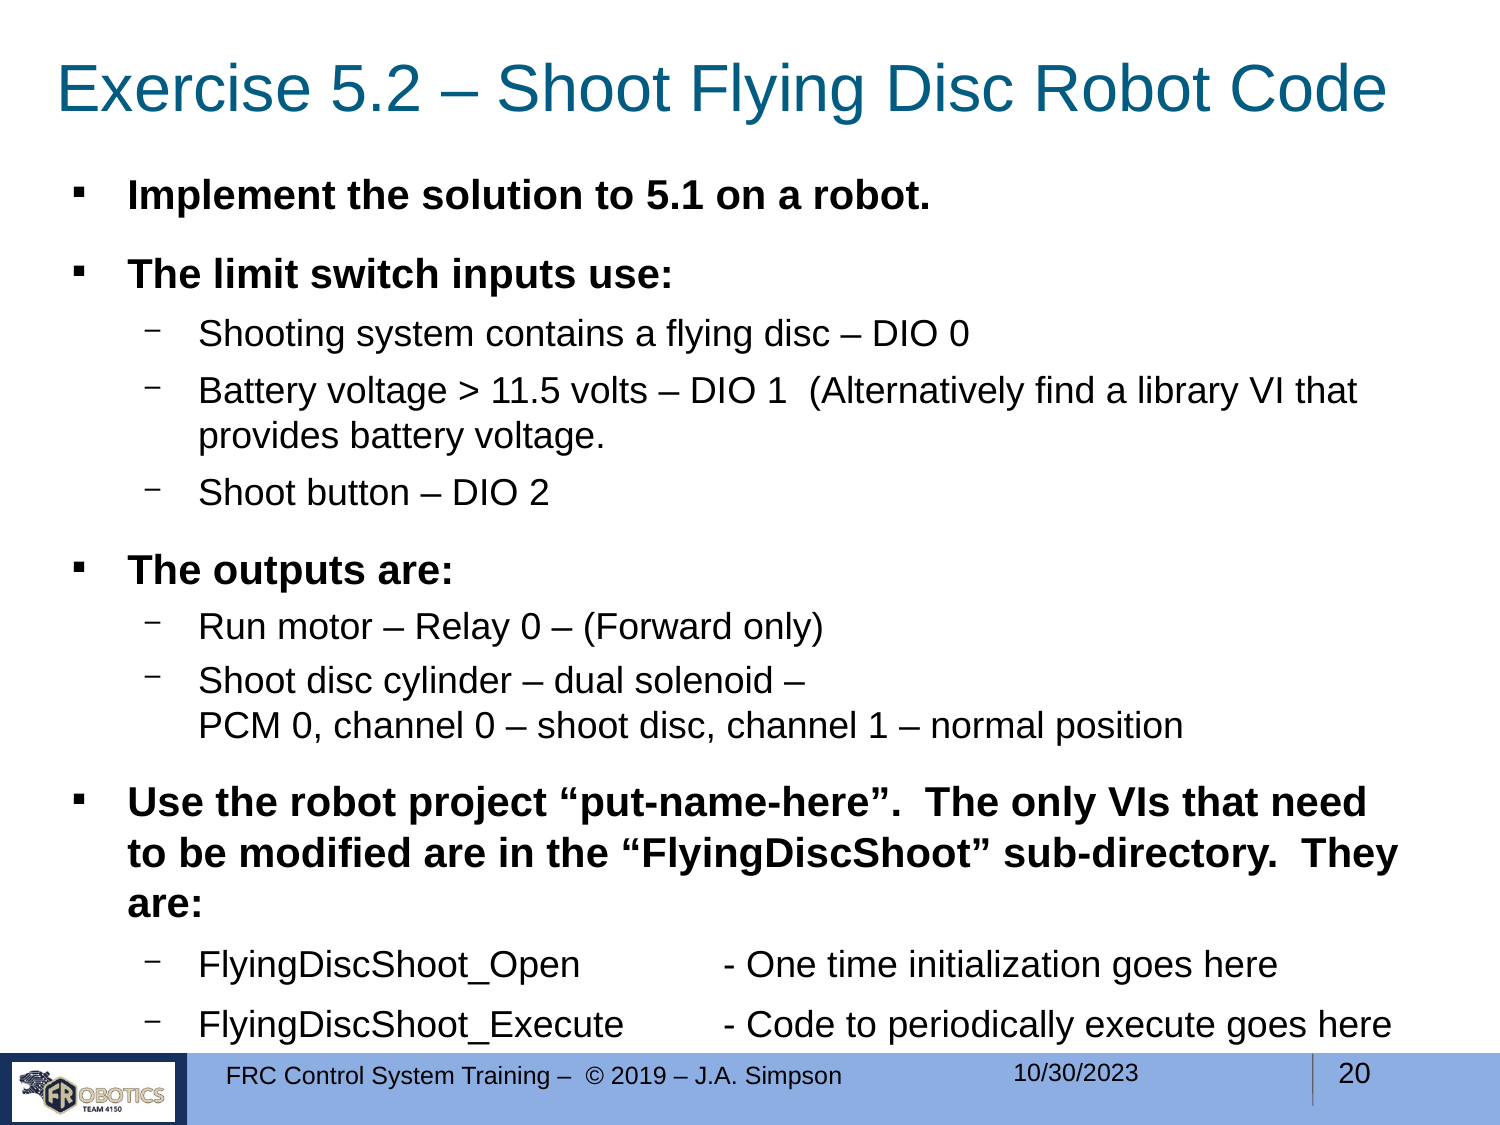

Exercise 5.2 – Shoot Flying Disc Robot Code
Implement the solution to 5.1 on a robot.
The limit switch inputs use:
Shooting system contains a flying disc – DIO 0
Battery voltage > 11.5 volts – DIO 1 (Alternatively find a library VI that provides battery voltage.
Shoot button – DIO 2
The outputs are:
Run motor – Relay 0 – (Forward only)
Shoot disc cylinder – dual solenoid –
PCM 0, channel 0 – shoot disc, channel 1 – normal position
Use the robot project “put-name-here”. The only VIs that need to be modified are in the “FlyingDiscShoot” sub-directory. They are:
FlyingDiscShoot_Open		- One time initialization goes here
FlyingDiscShoot_Execute		- Code to periodically execute goes here
10/30/2023
FRC Control System Training – © 2019 – J.A. Simpson